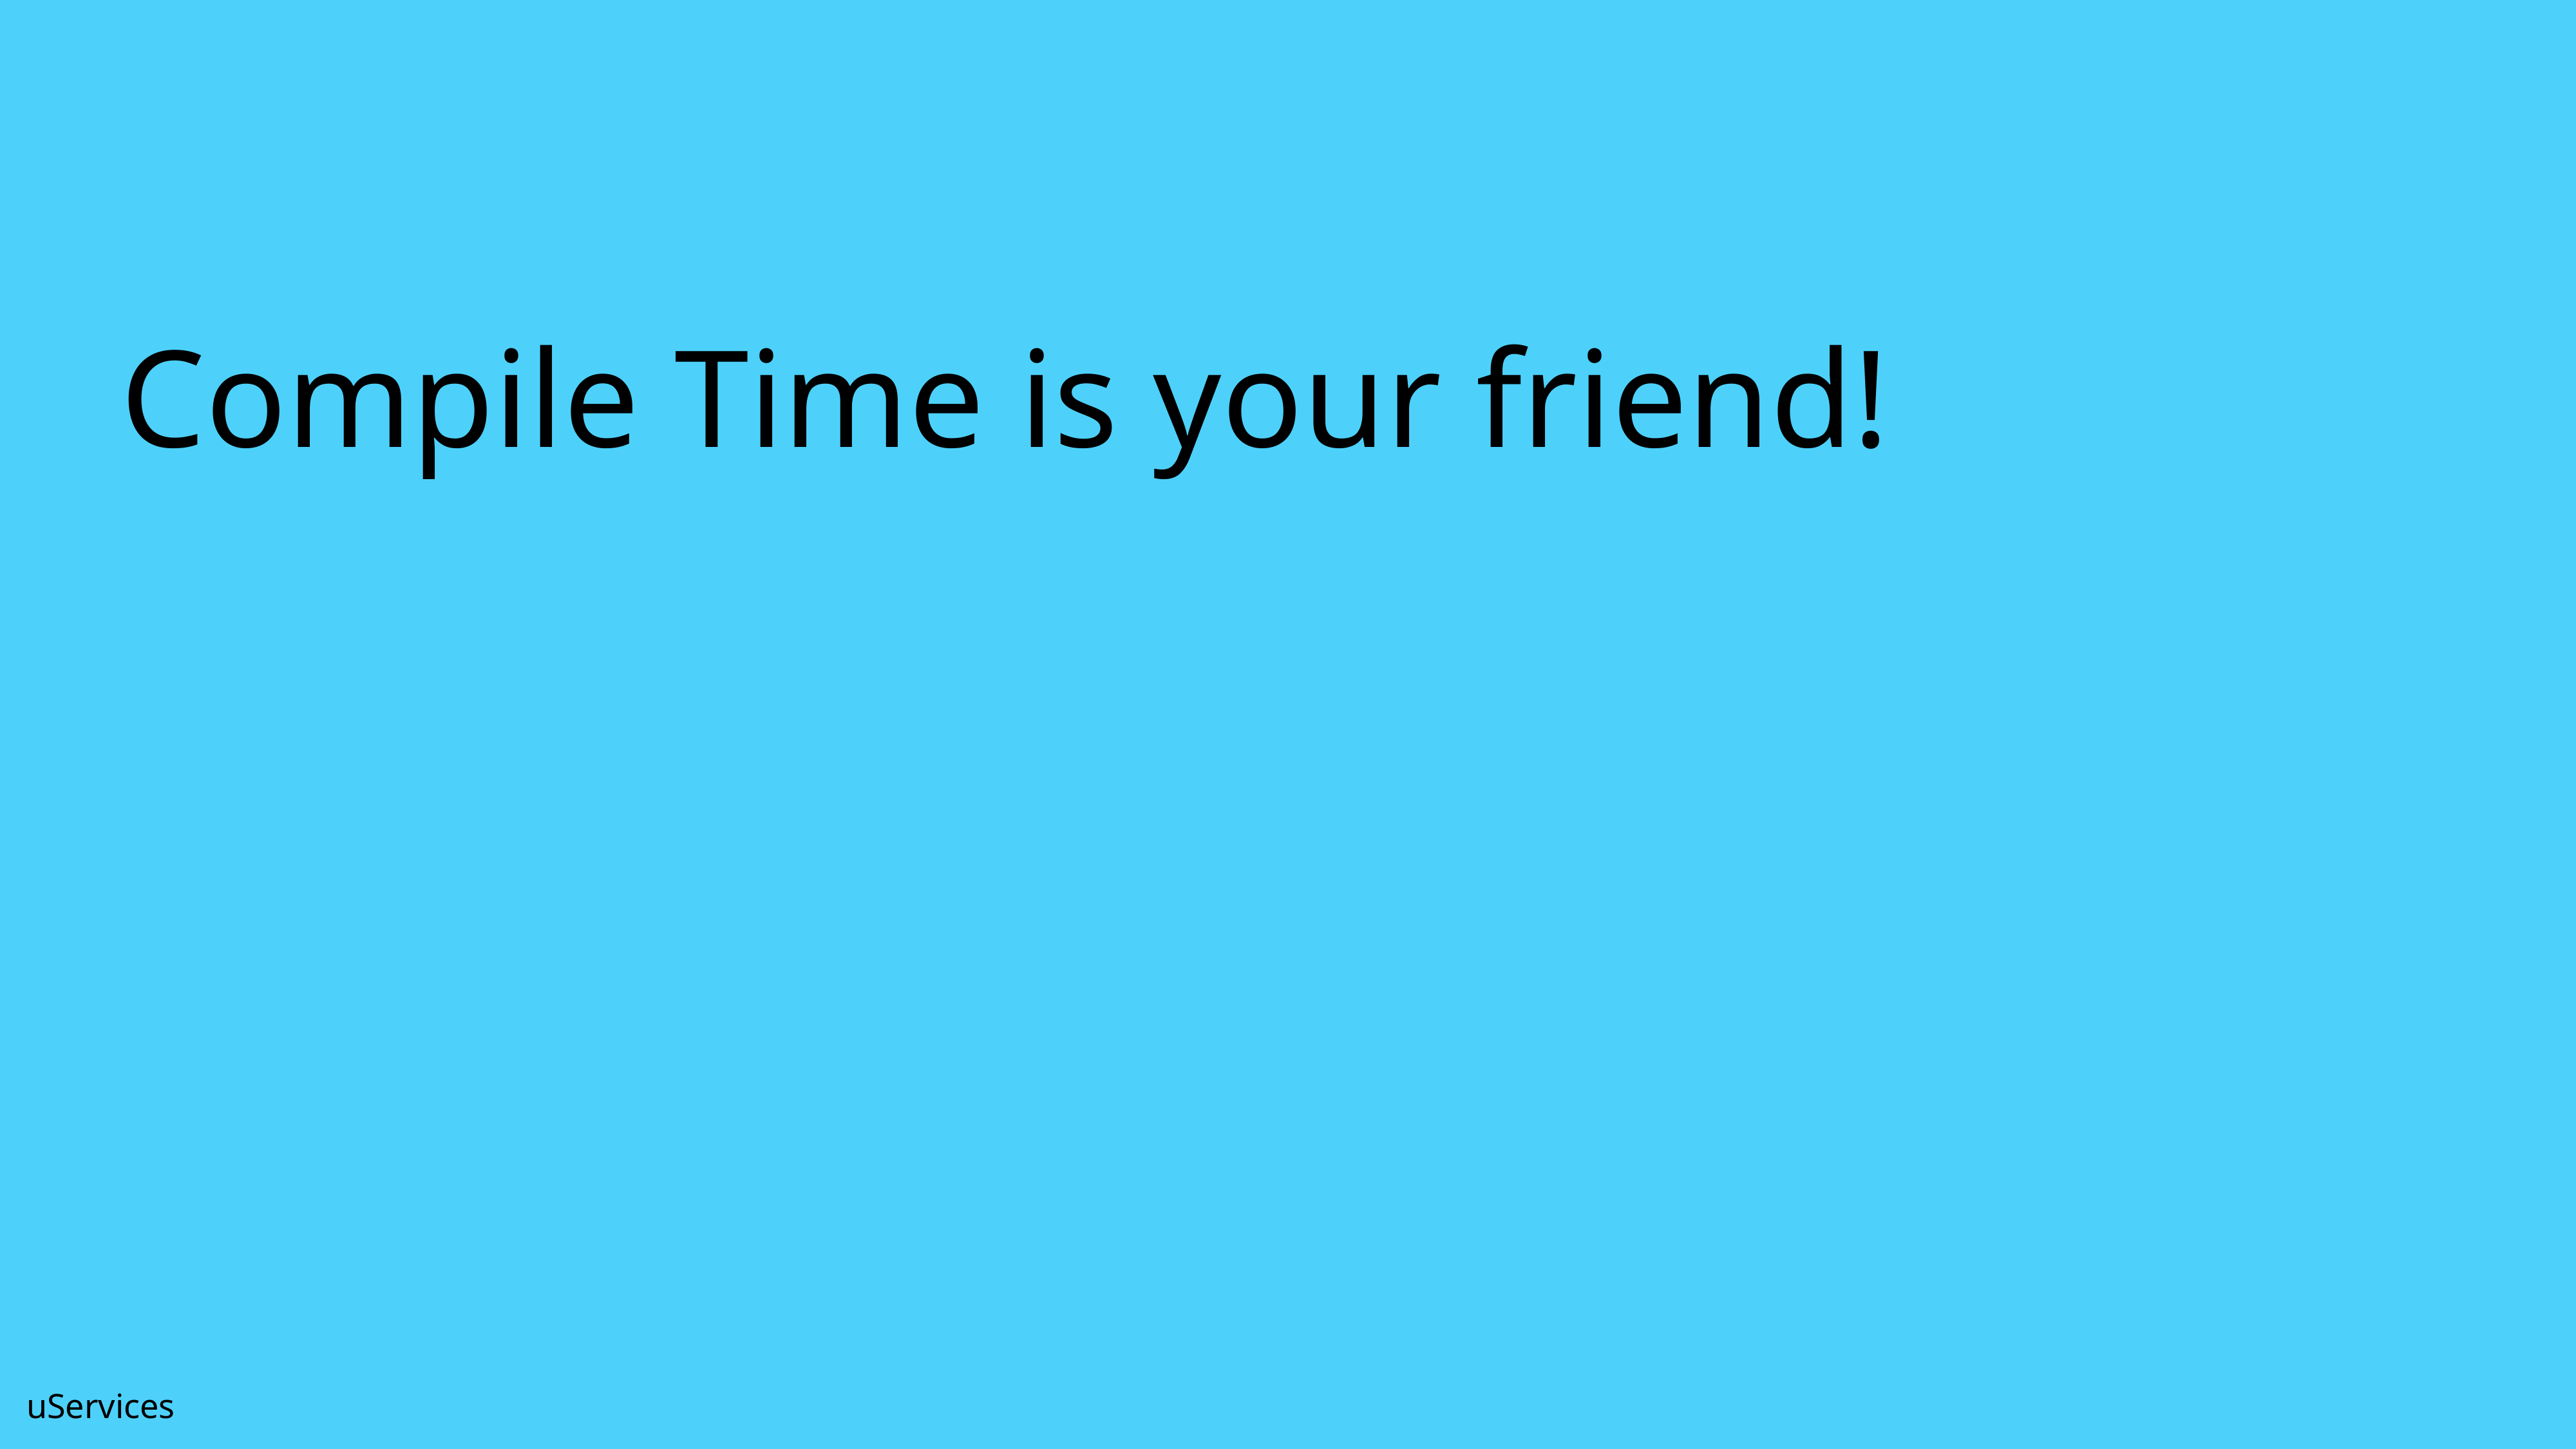

# Compile Time is your friend!
uServices